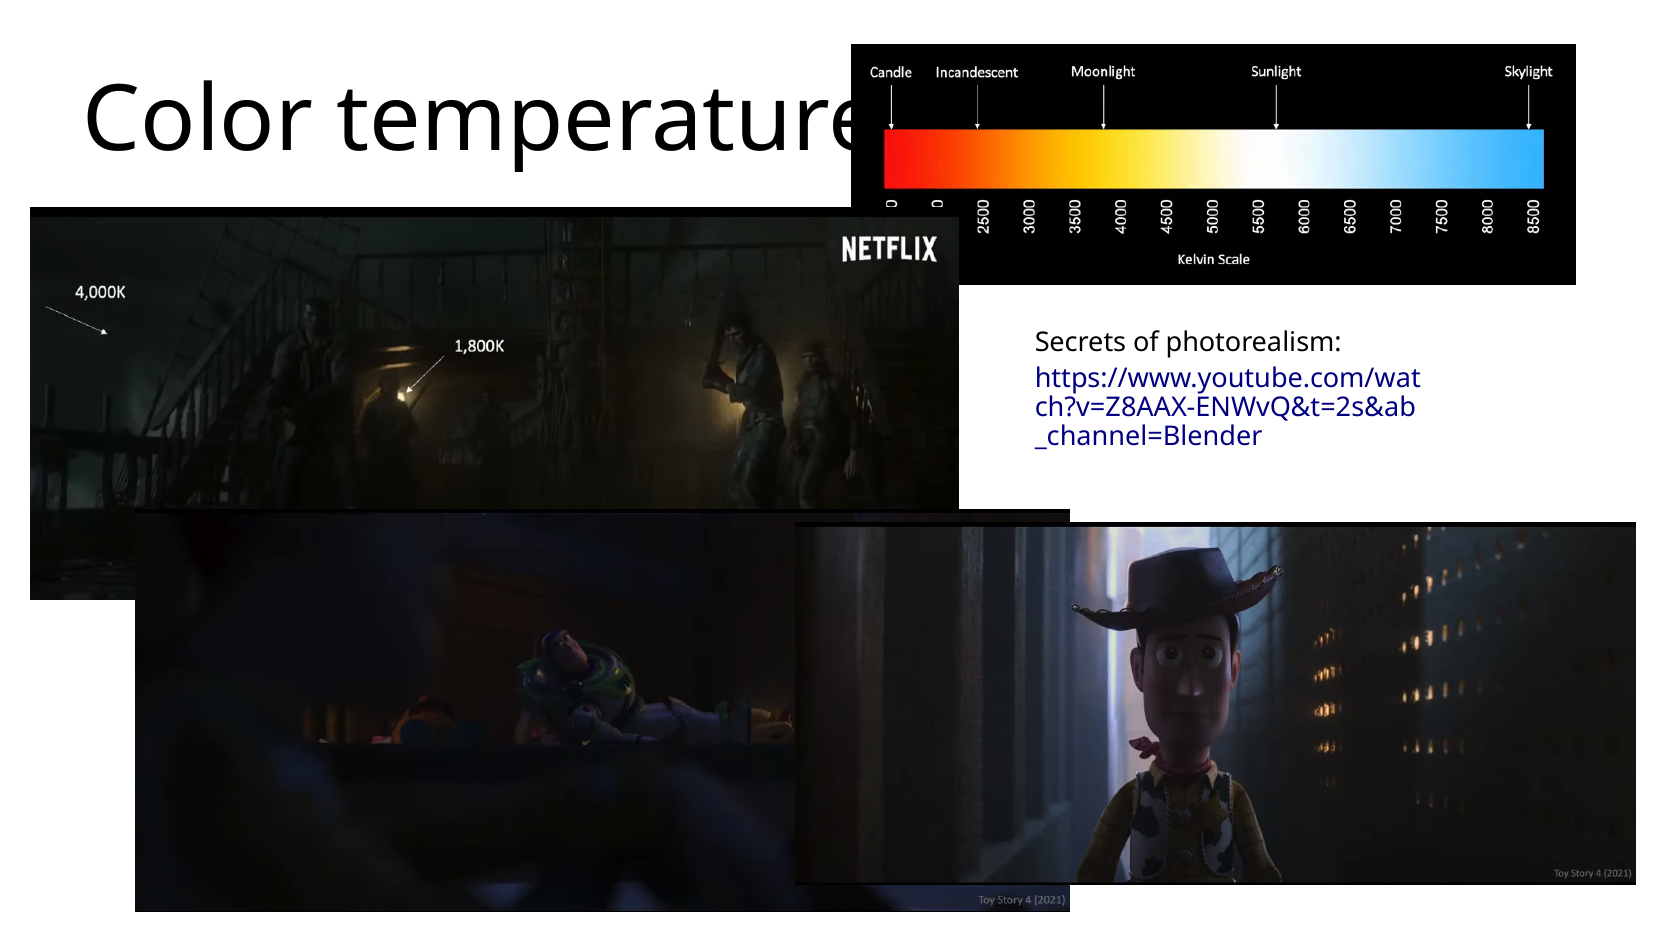

# Color temperature
Secrets of photorealism: https://www.youtube.com/watch?v=Z8AAX-ENWvQ&t=2s&ab_channel=Blender